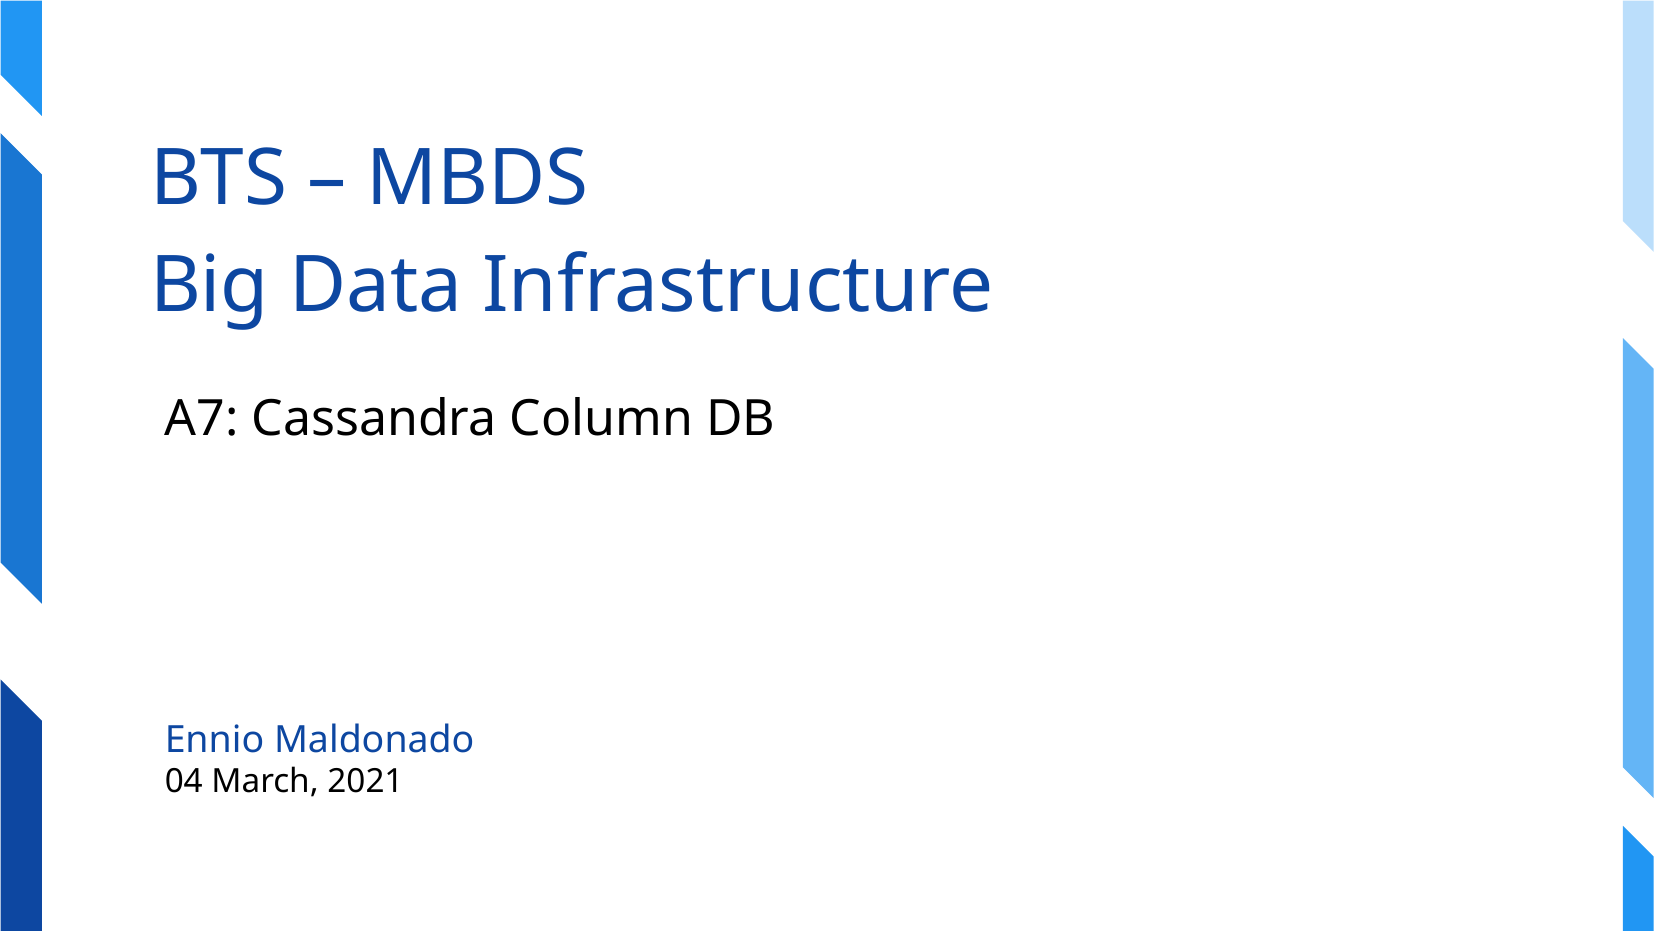

# BTS – MBDS Big Data Infrastructure
A7: Cassandra Column DB
Ennio Maldonado
04 March, 2021